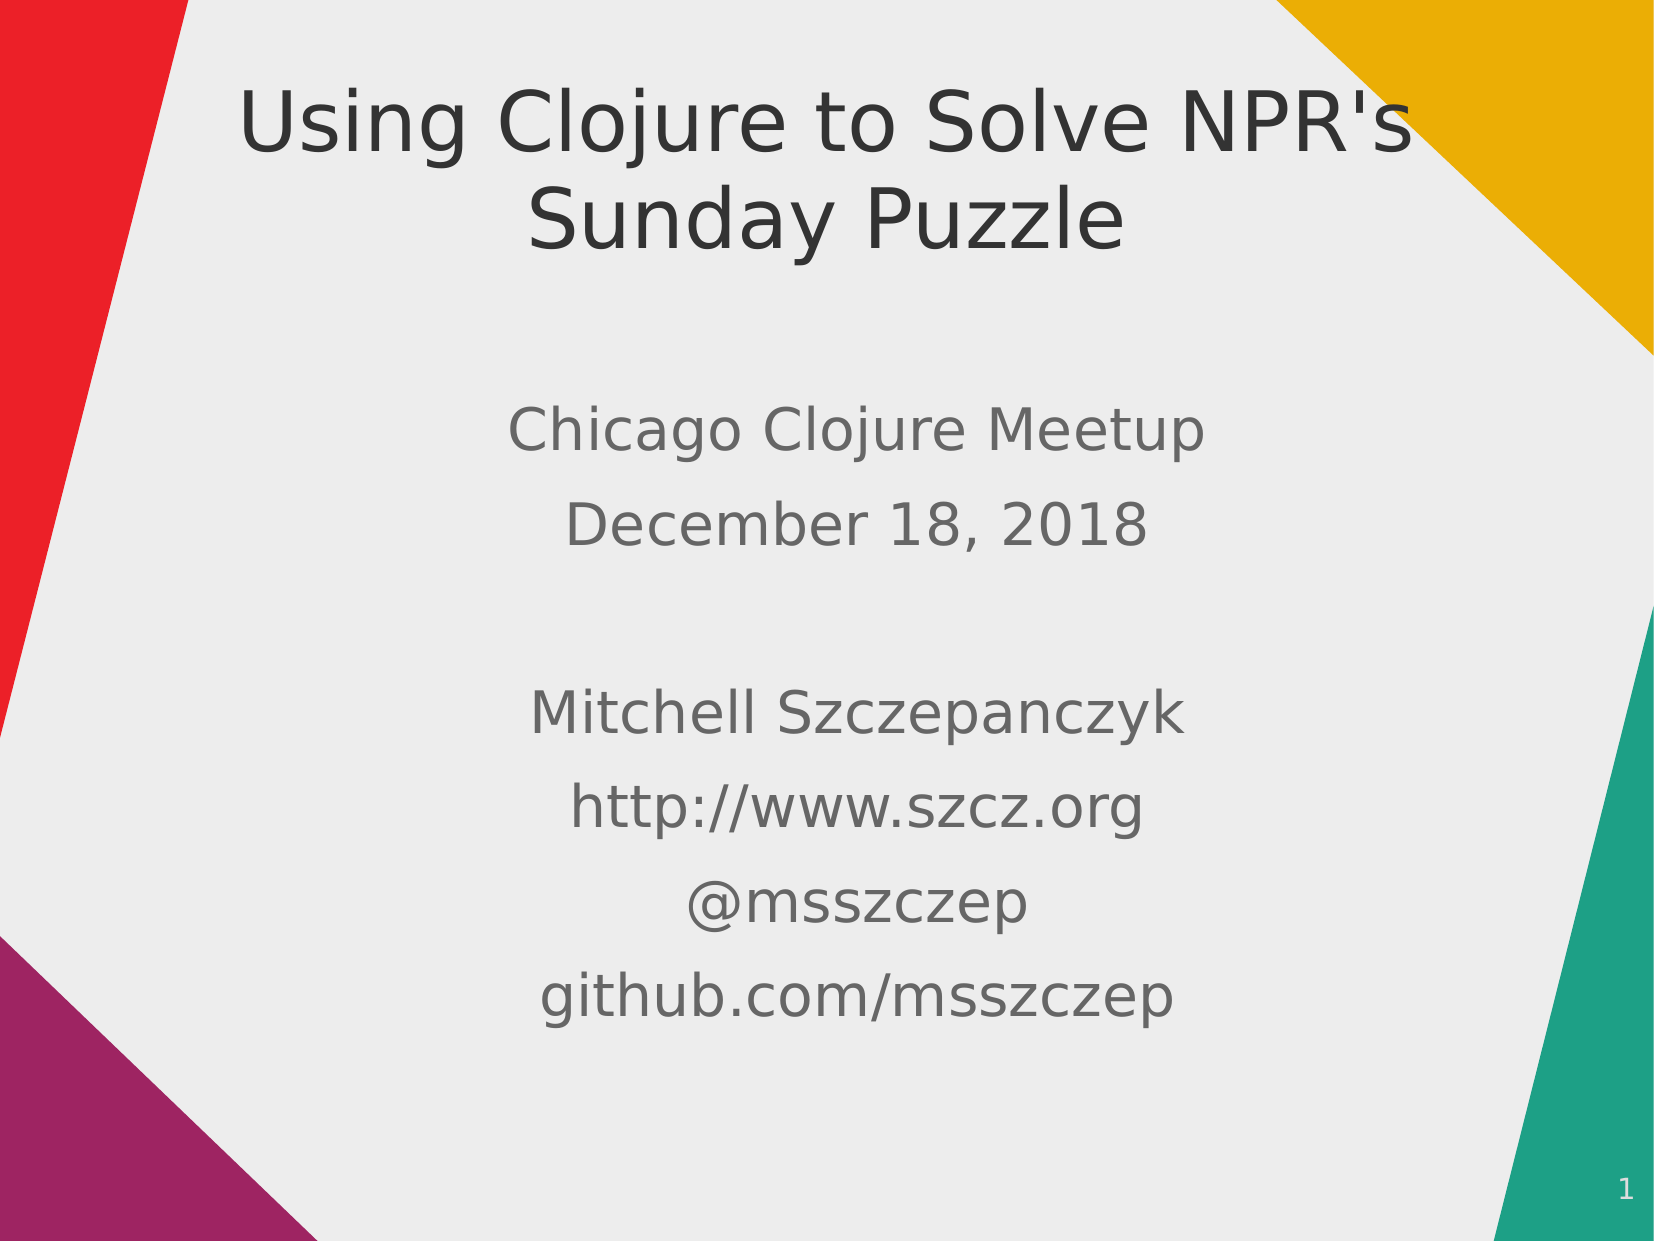

# Using Clojure to Solve NPR's Sunday Puzzle
Chicago Clojure Meetup
December 18, 2018
Mitchell Szczepanczyk
http://www.szcz.org
@msszczep
github.com/msszczep
1